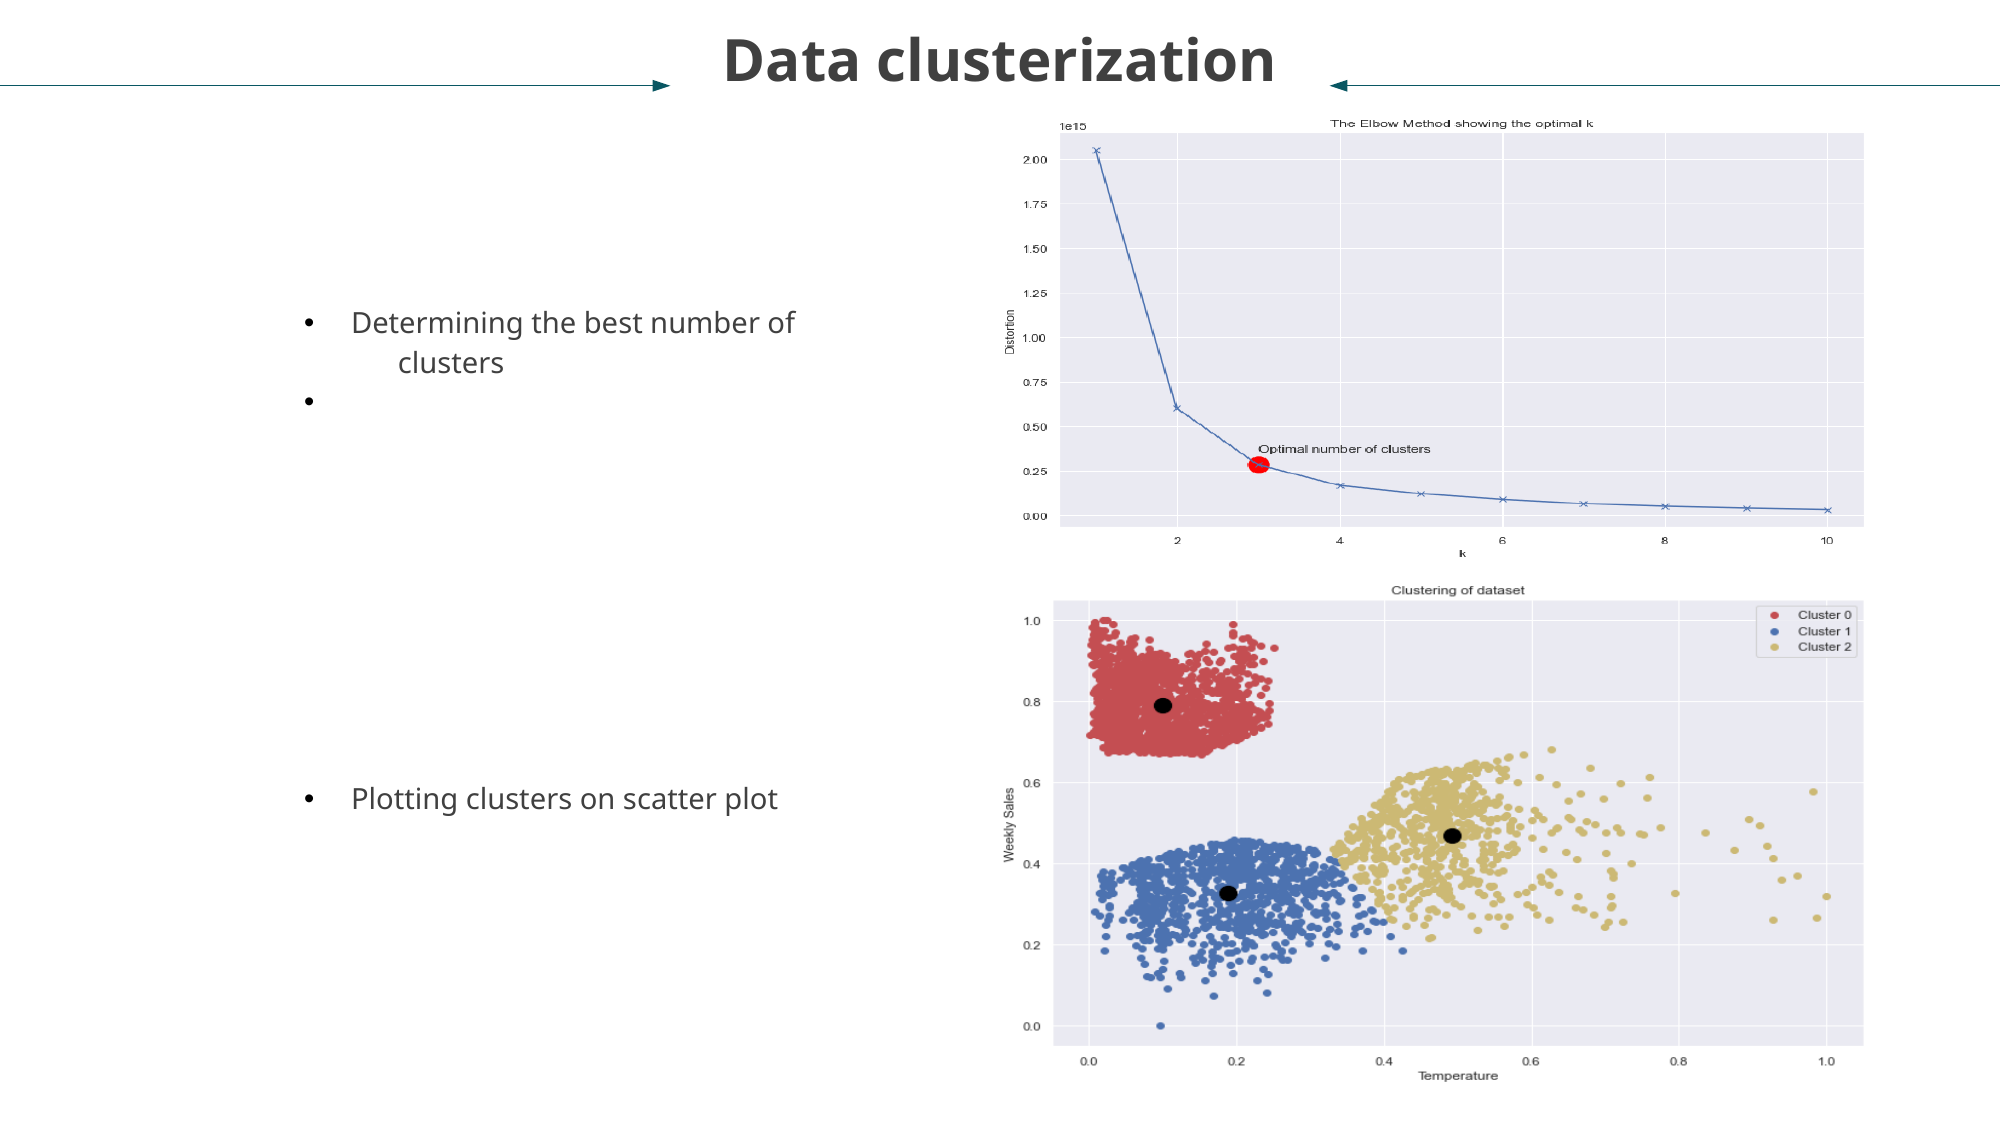

Data clusterization
# Project analysis slide 5
Determining the best number of clusters
Plotting clusters on scatter plot